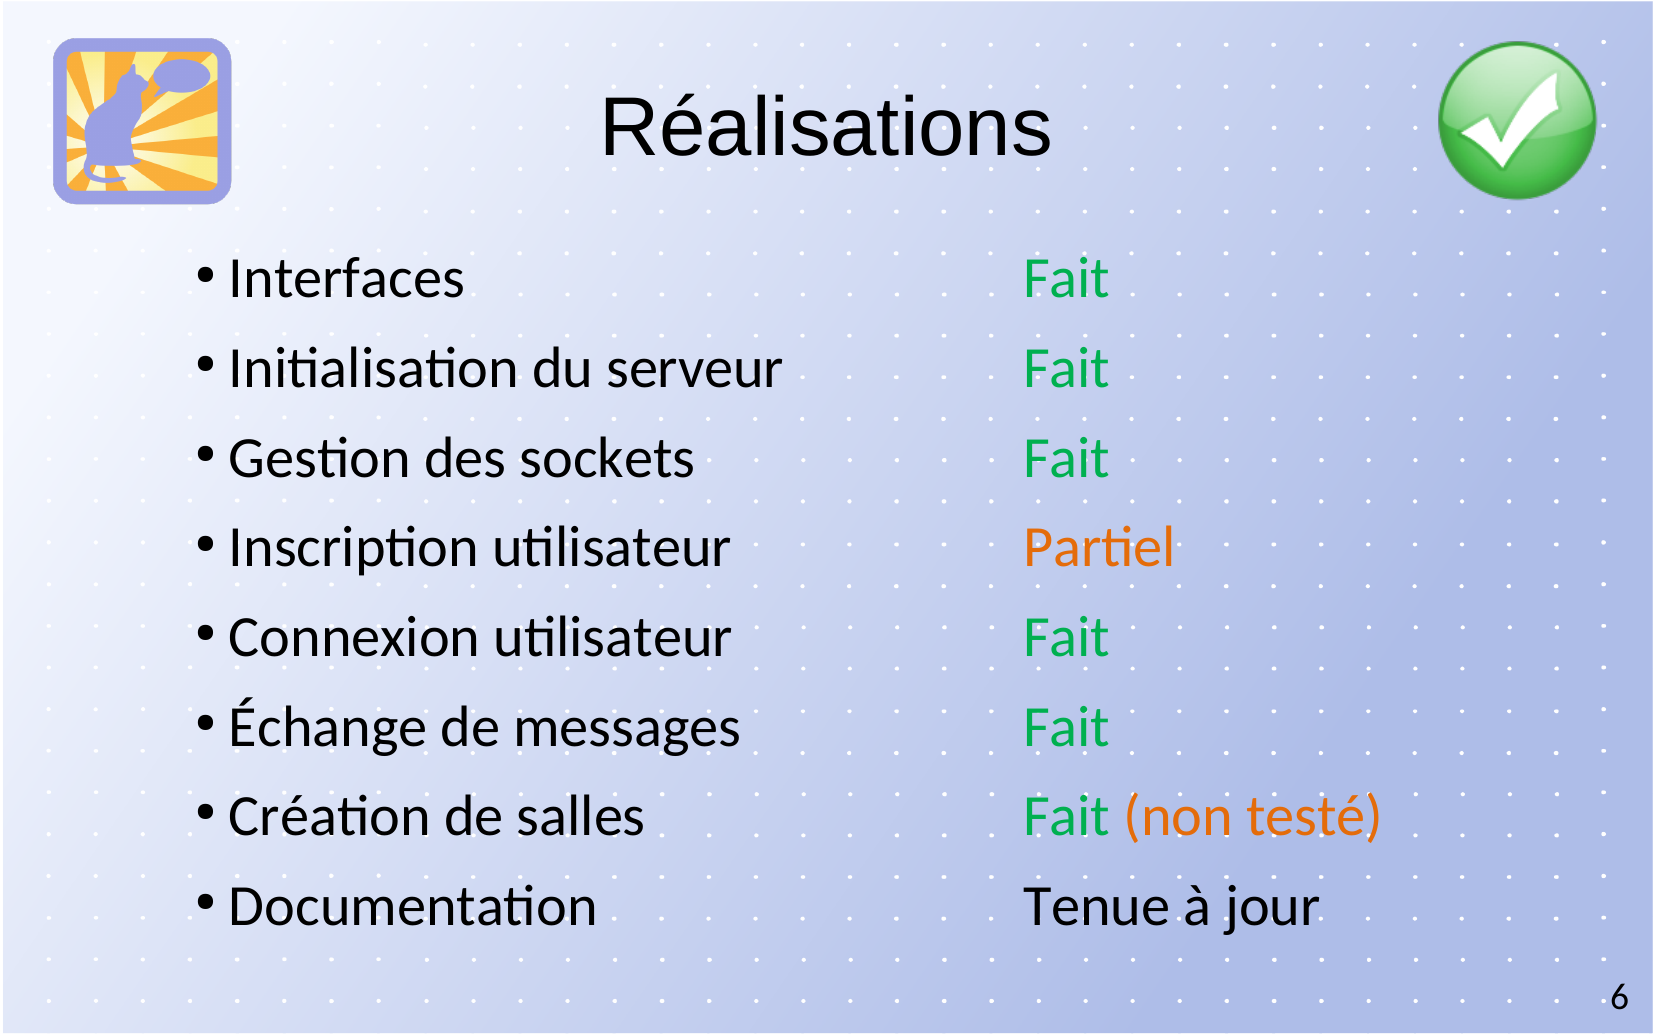

# Réalisations
 Interfaces 							 	Fait
 Initialisation du serveur 				Fait
 Gestion des sockets 					Fait
 Inscription utilisateur 				Partiel
 Connexion utilisateur			 	Fait
 Échange de messages 				Fait
 Création de salles 					Fait (non testé)
 Documentation						Tenue à jour
6